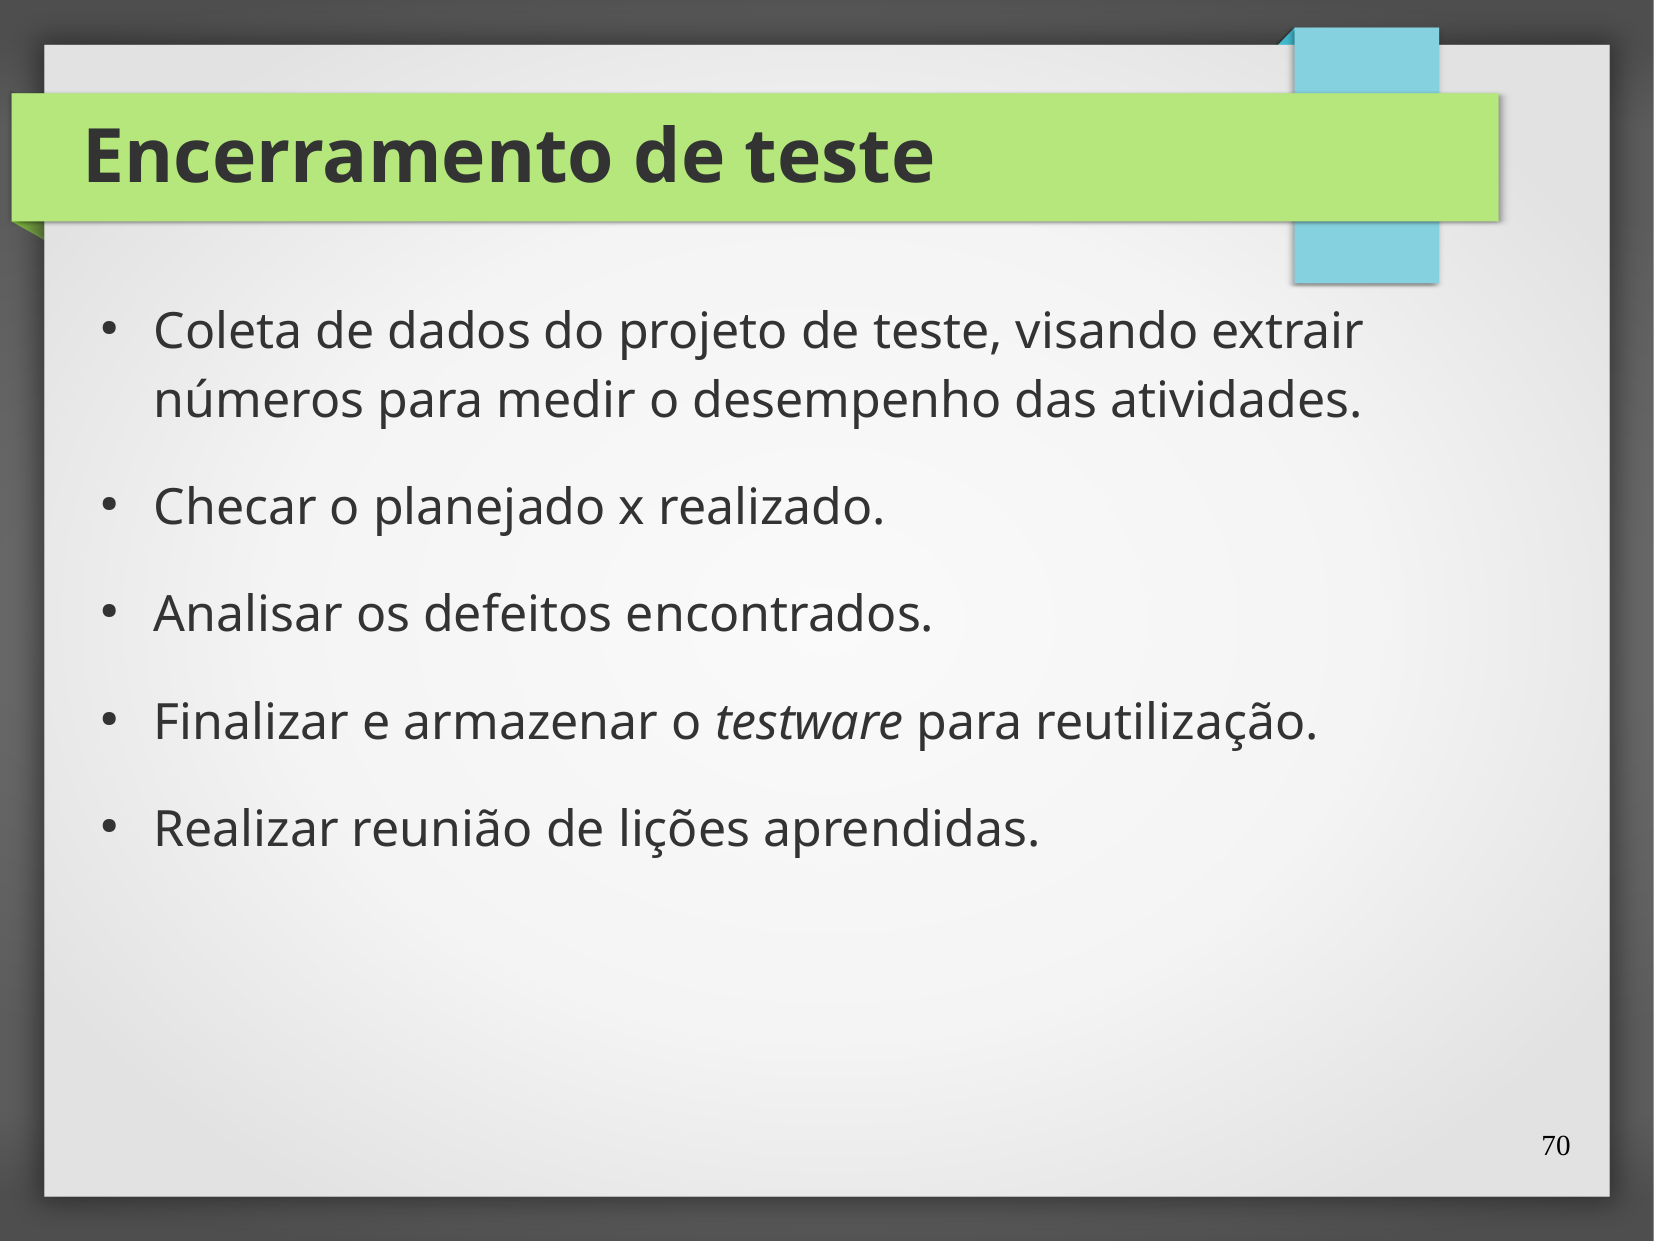

# Encerramento de teste
Coleta de dados do projeto de teste, visando extrair números para medir o desempenho das atividades.
Checar o planejado x realizado.
Analisar os defeitos encontrados.
Finalizar e armazenar o testware para reutilização.
Realizar reunião de lições aprendidas.
70